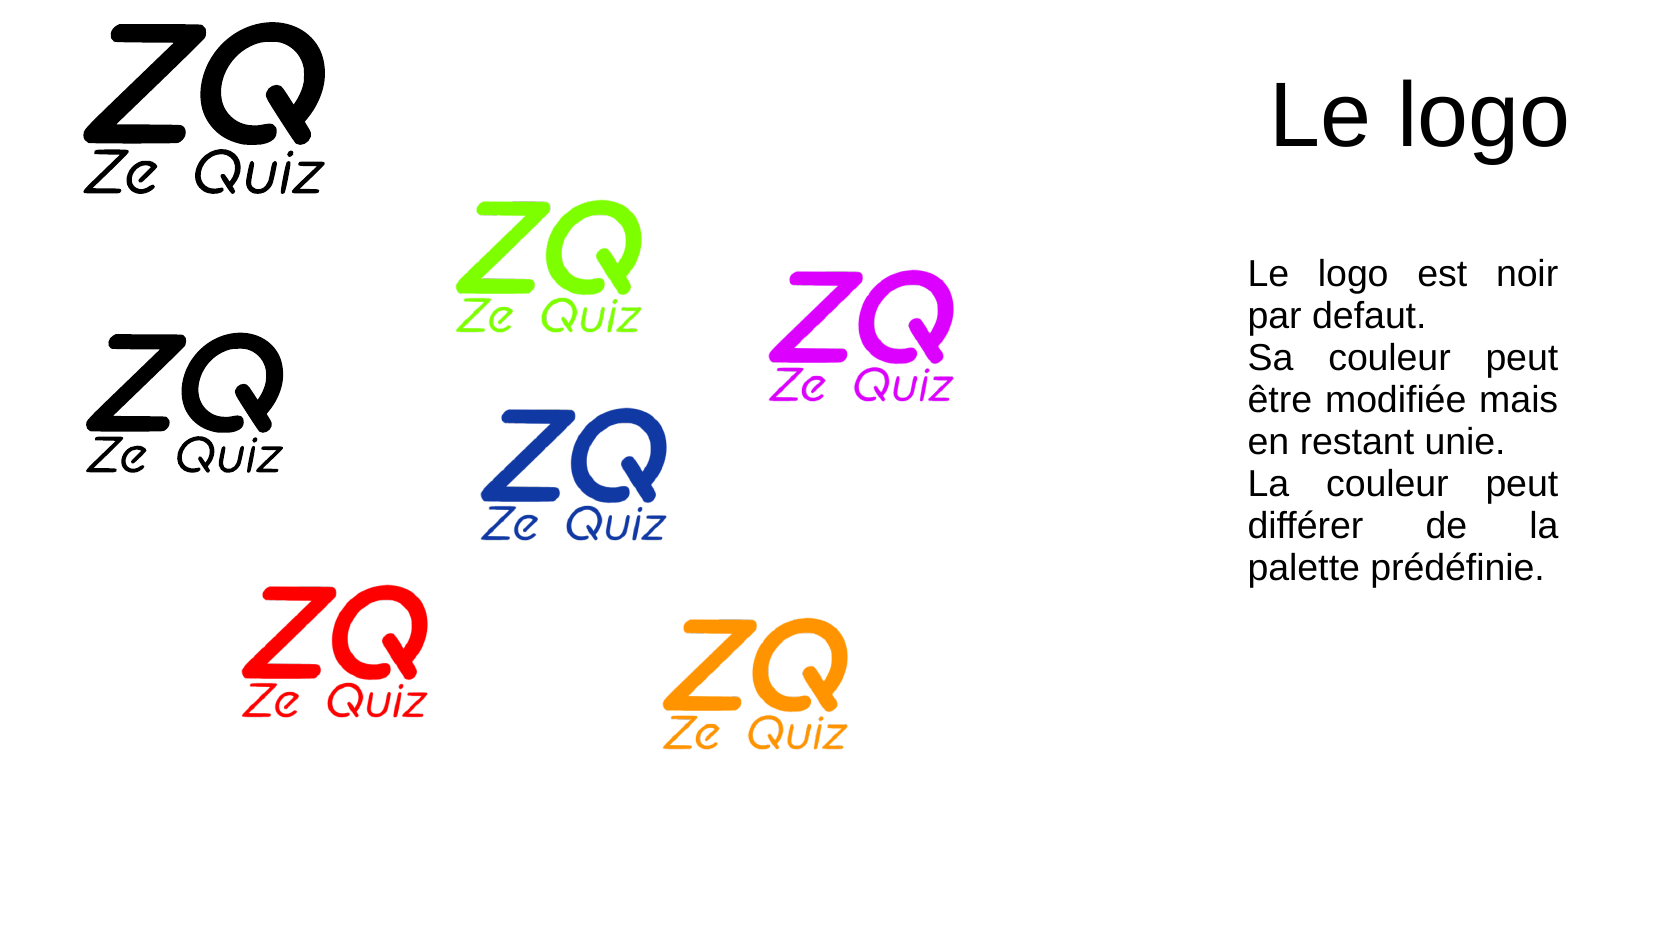

# Le logo
Le logo est noir par defaut.
Sa couleur peut être modifiée mais en restant unie.
La couleur peut différer de la palette prédéfinie.